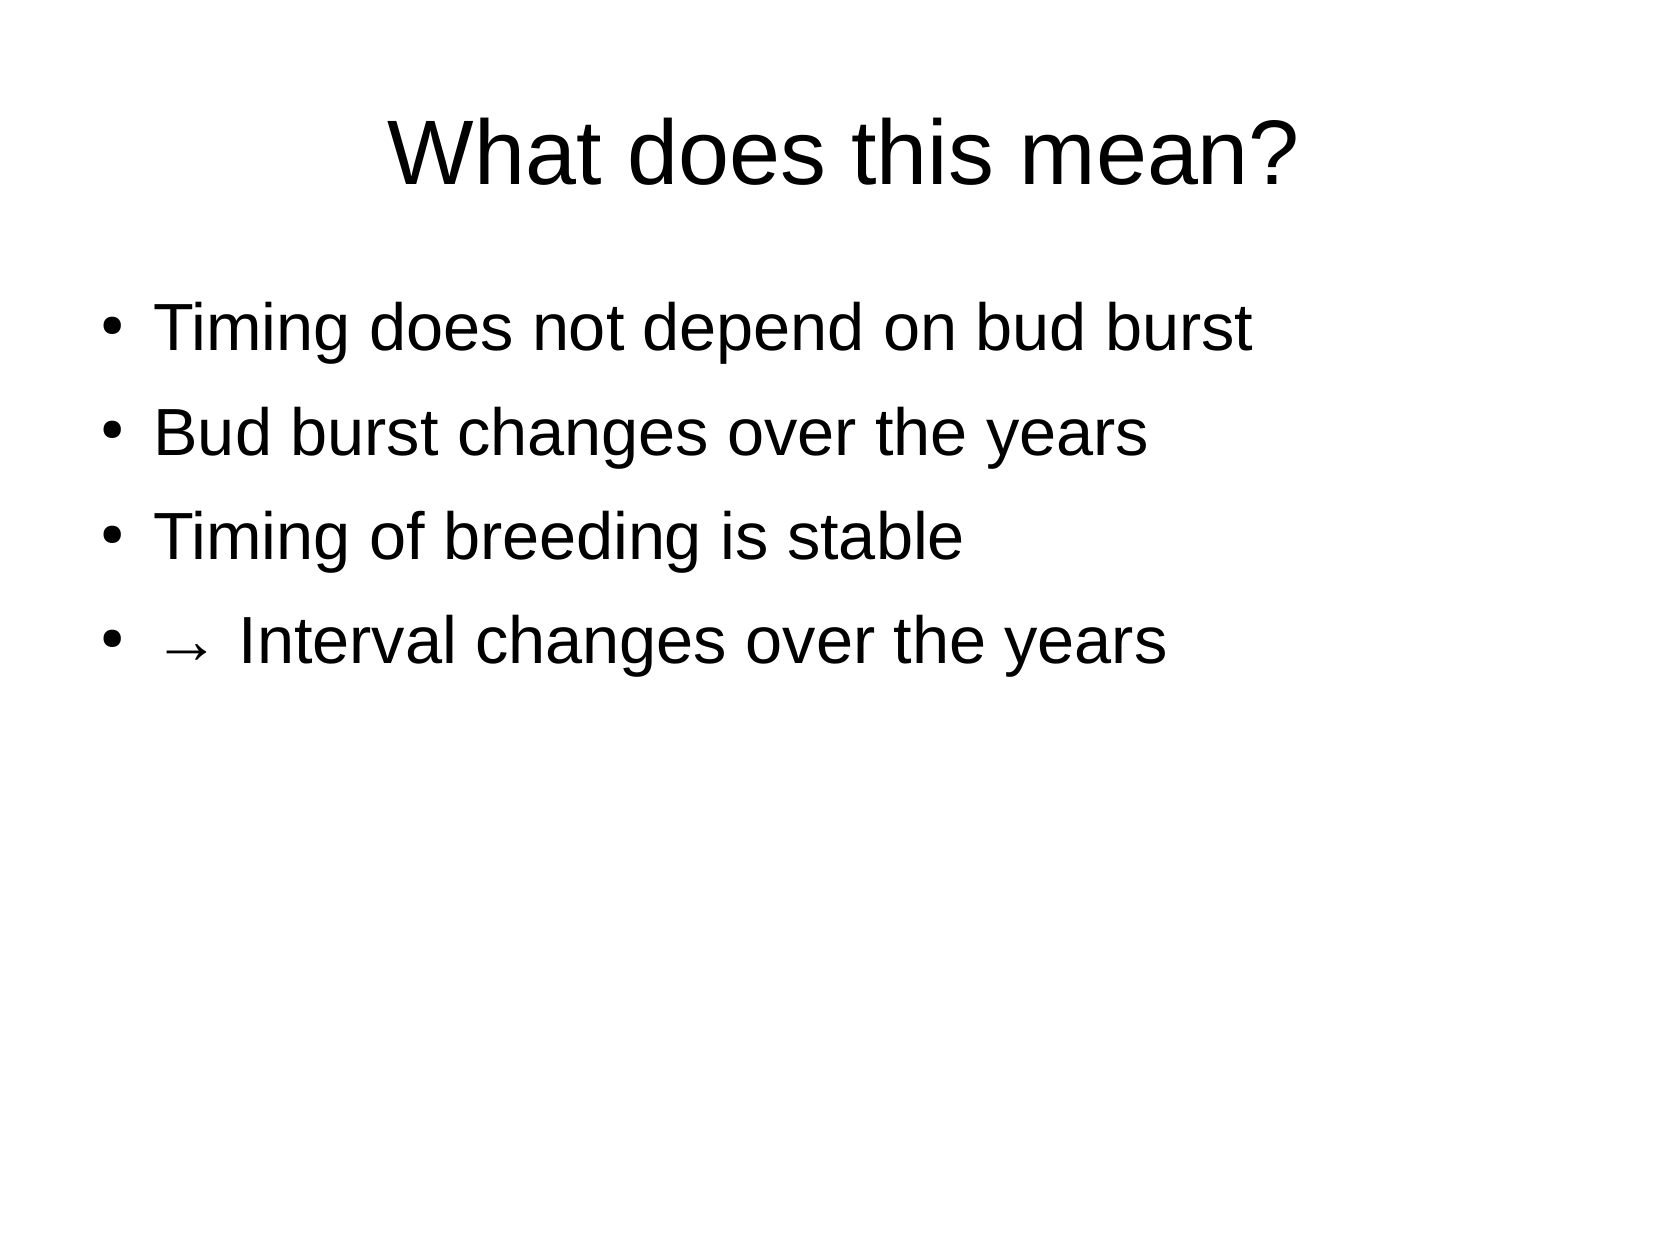

# What does this mean?
Timing does not depend on bud burst
Bud burst changes over the years
Timing of breeding is stable
→ Interval changes over the years